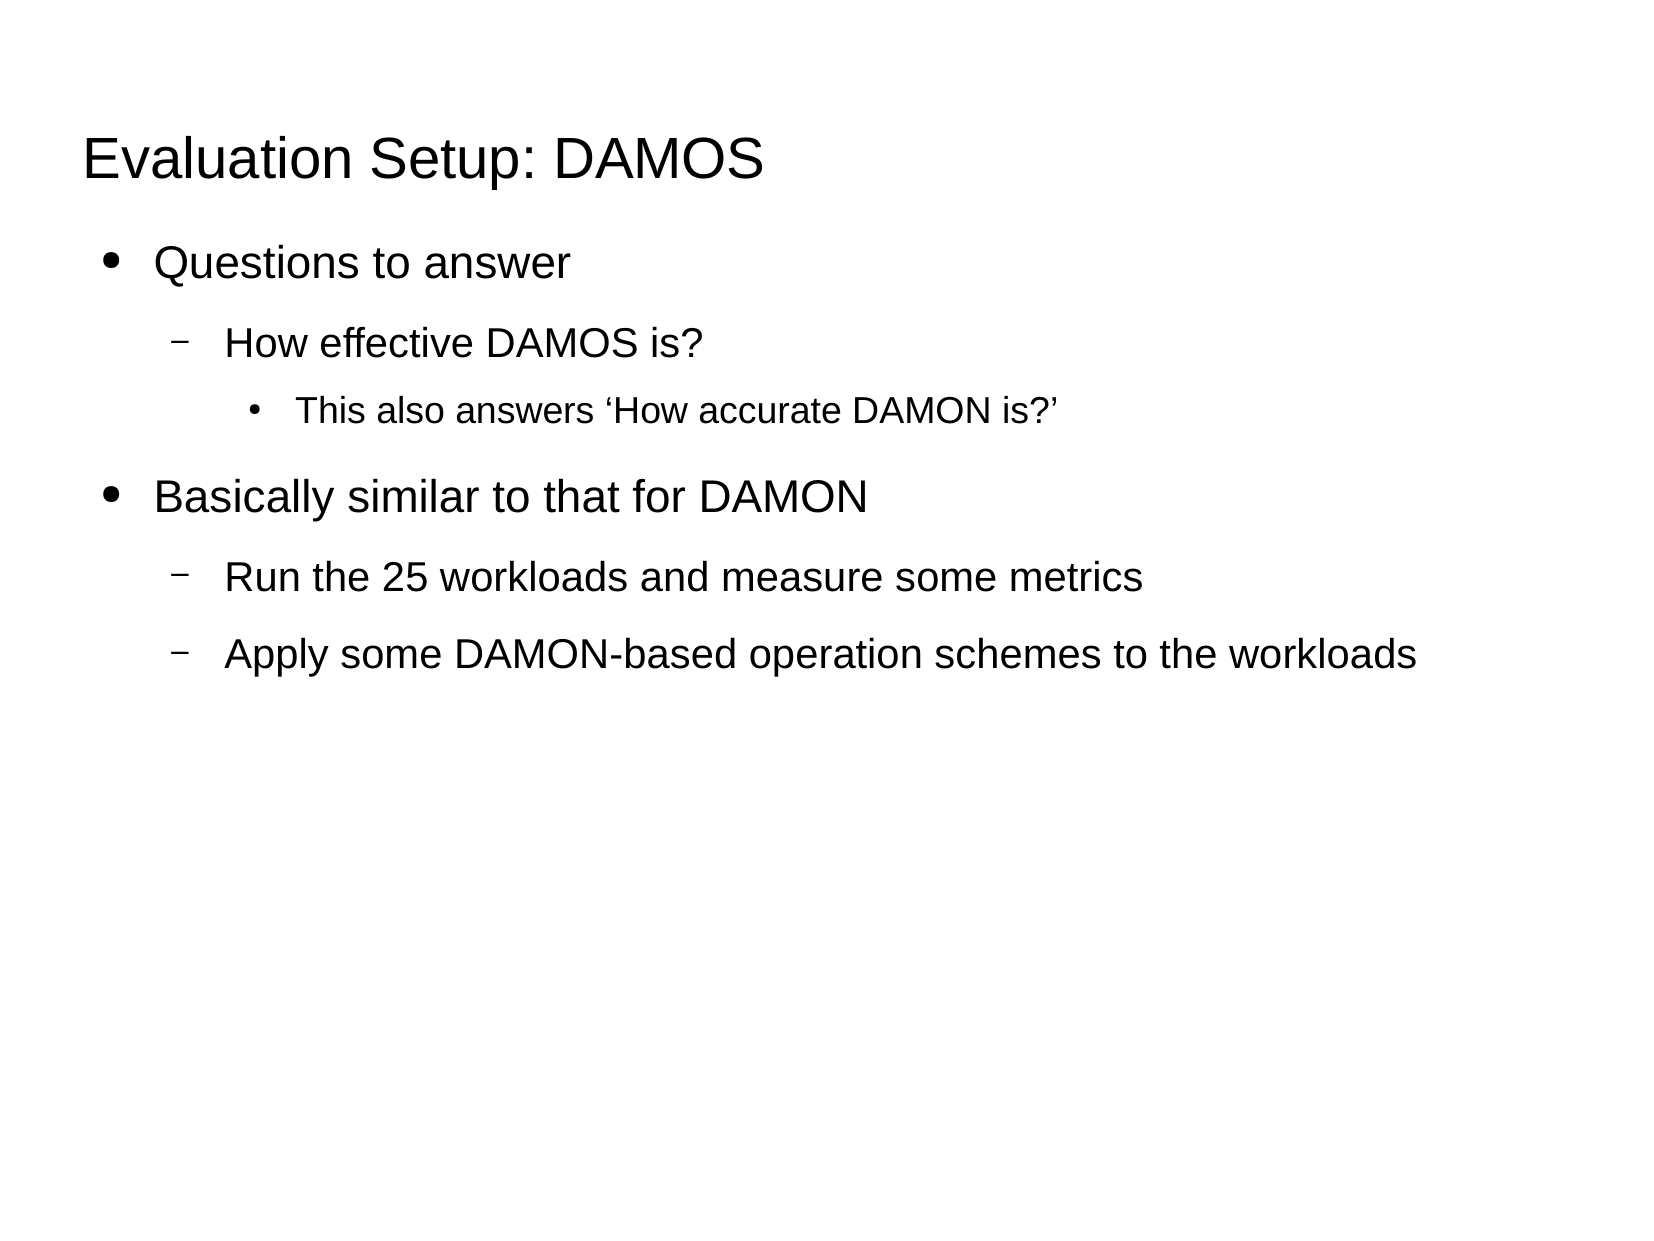

# Evaluation Setup: DAMOS
Questions to answer
How effective DAMOS is?
This also answers ‘How accurate DAMON is?’
Basically similar to that for DAMON
Run the 25 workloads and measure some metrics
Apply some DAMON-based operation schemes to the workloads